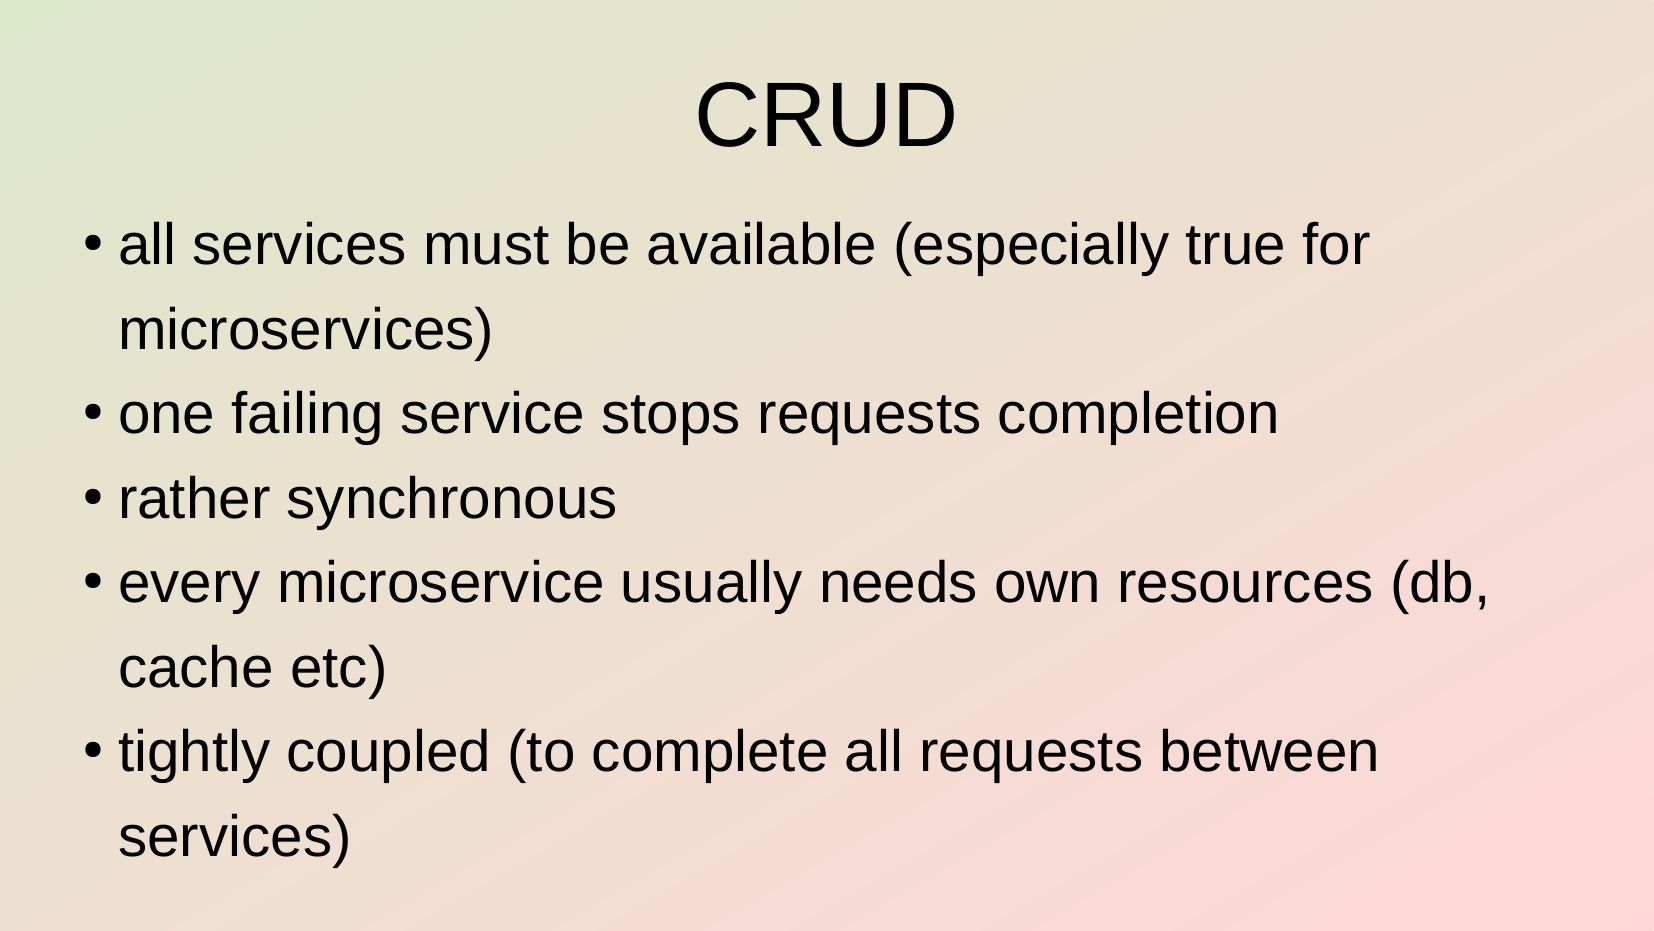

# CRUD
all services must be available (especially true for microservices)
one failing service stops requests completion
rather synchronous
every microservice usually needs own resources (db, cache etc)
tightly coupled (to complete all requests between services)